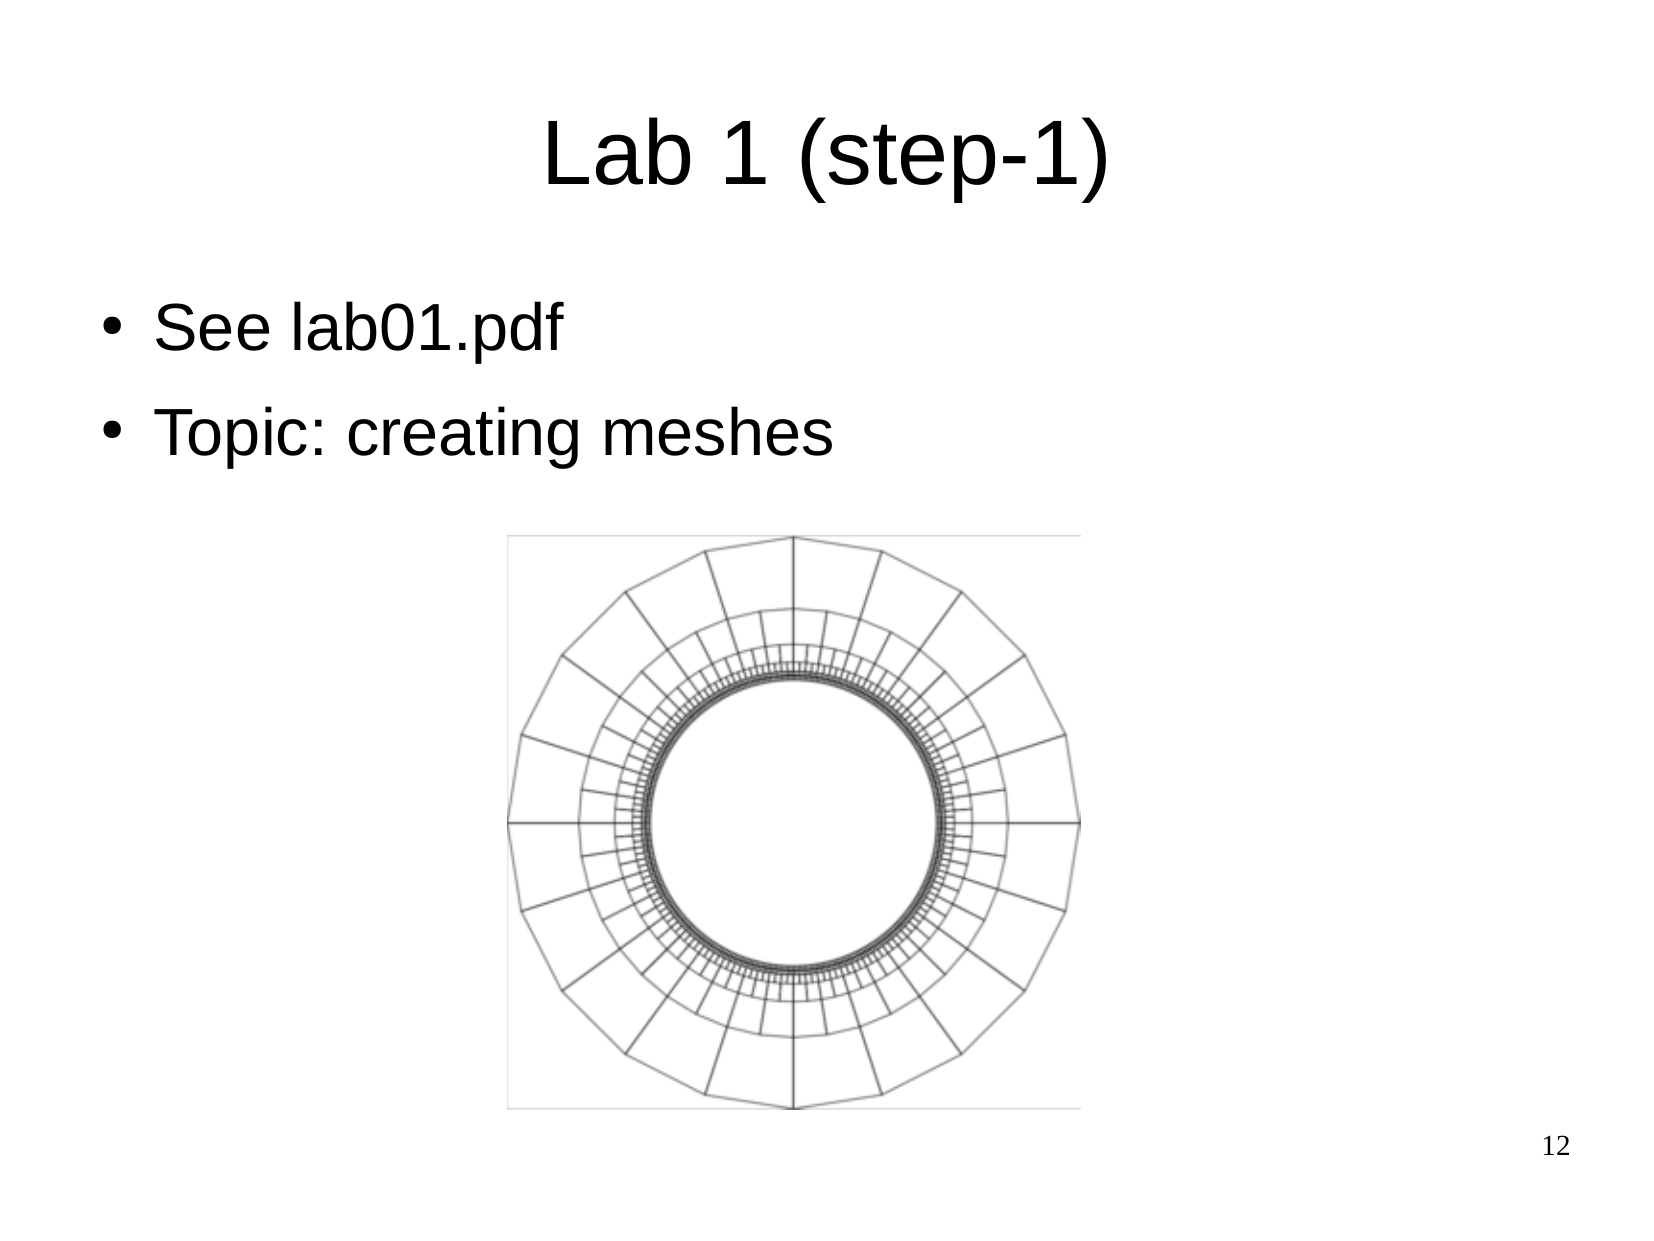

# Lab 1 (step-1)
See lab01.pdf
Topic: creating meshes
12